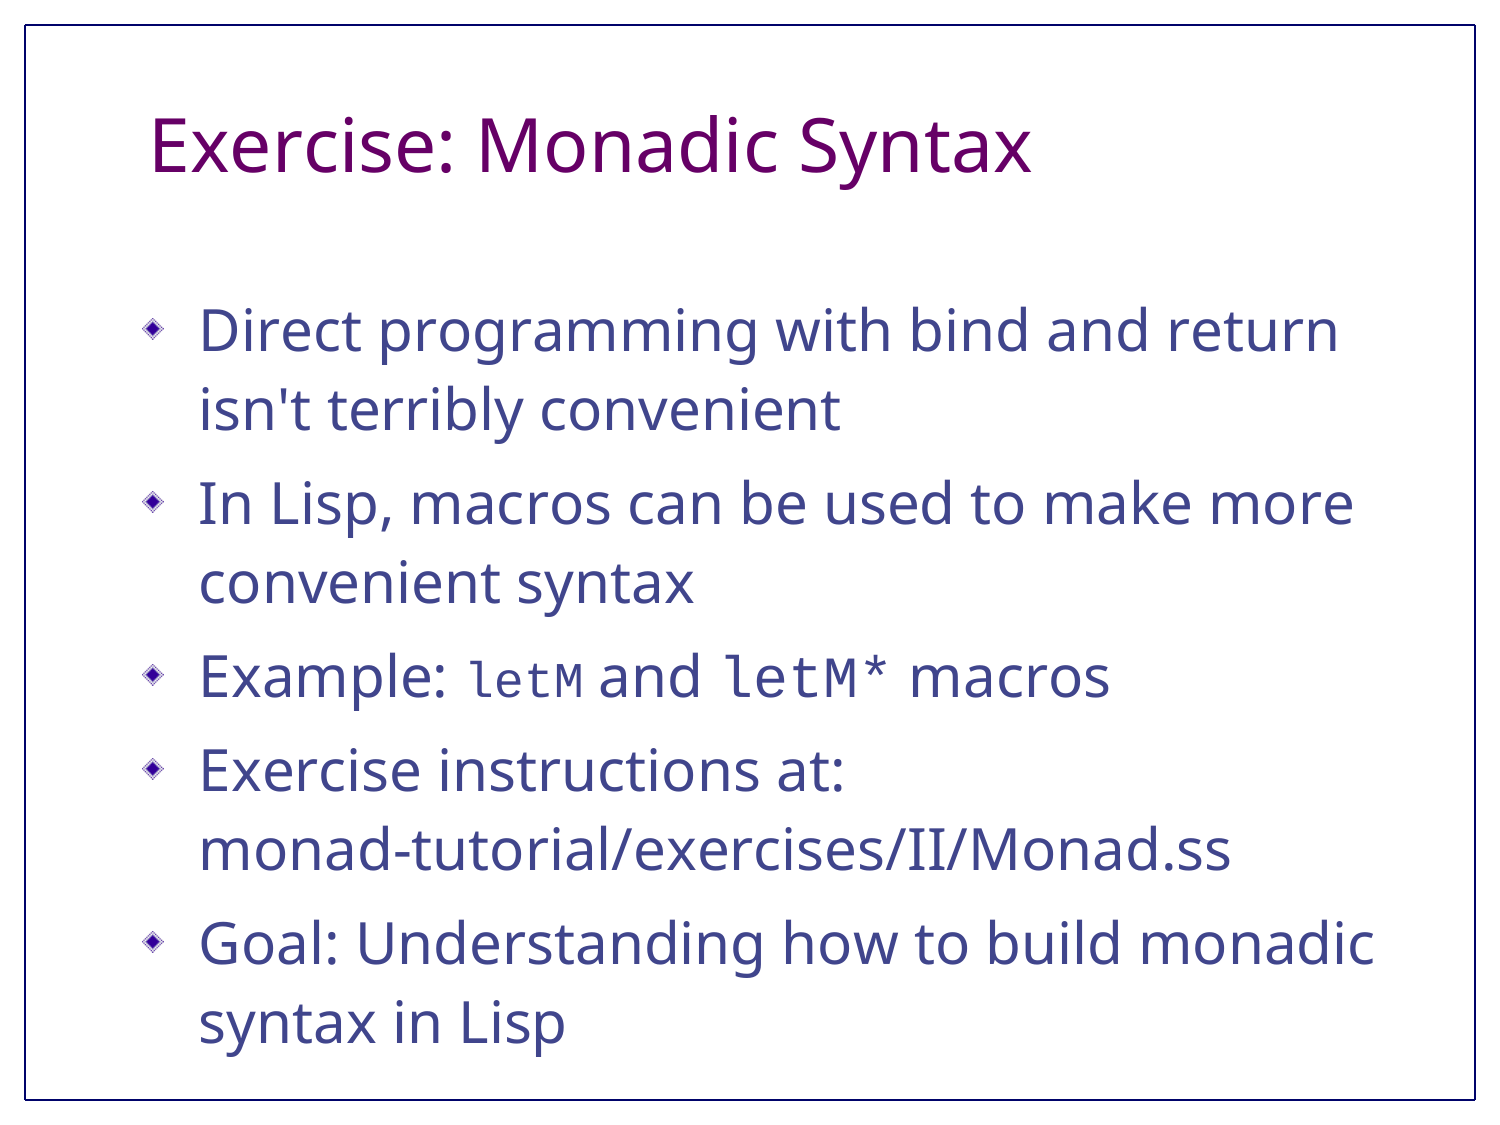

# Exercise: Monadic Syntax
Direct programming with bind and return isn't terribly convenient
In Lisp, macros can be used to make more convenient syntax
Example: letM and letM* macros
Exercise instructions at:
monad-tutorial/exercises/II/Monad.ss
Goal: Understanding how to build monadic syntax in Lisp